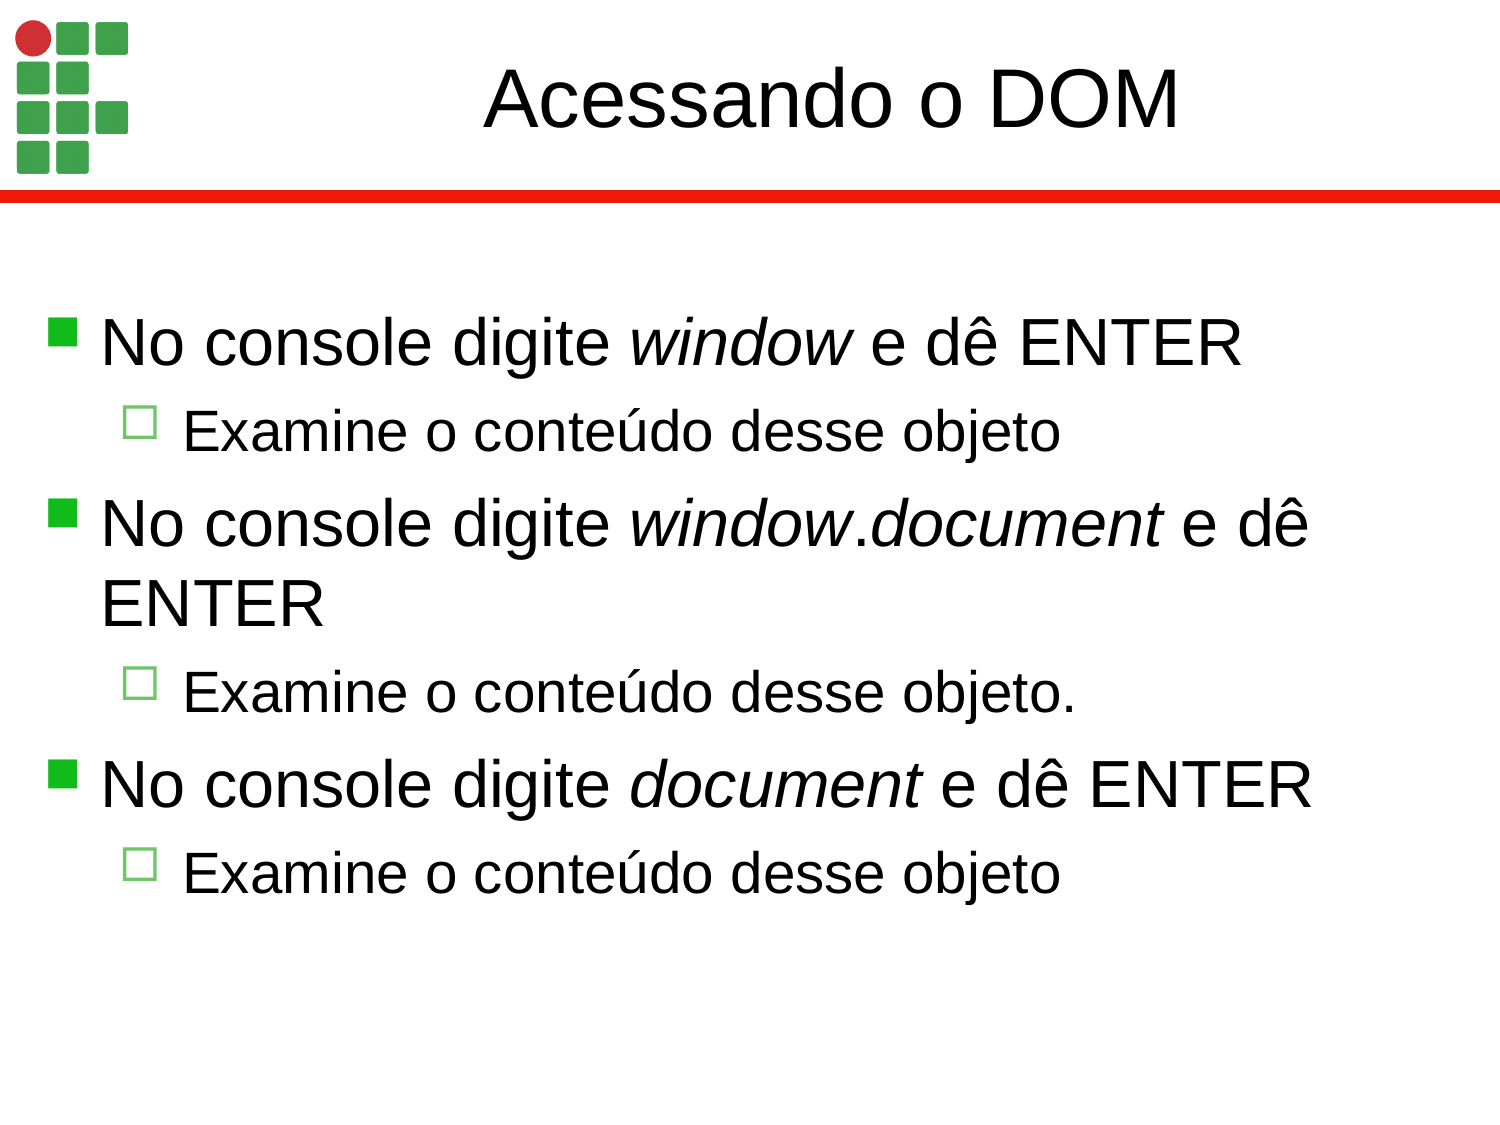

# Acessando o DOM
No console digite window e dê ENTER
 Examine o conteúdo desse objeto
No console digite window.document e dê ENTER
 Examine o conteúdo desse objeto.
No console digite document e dê ENTER
 Examine o conteúdo desse objeto